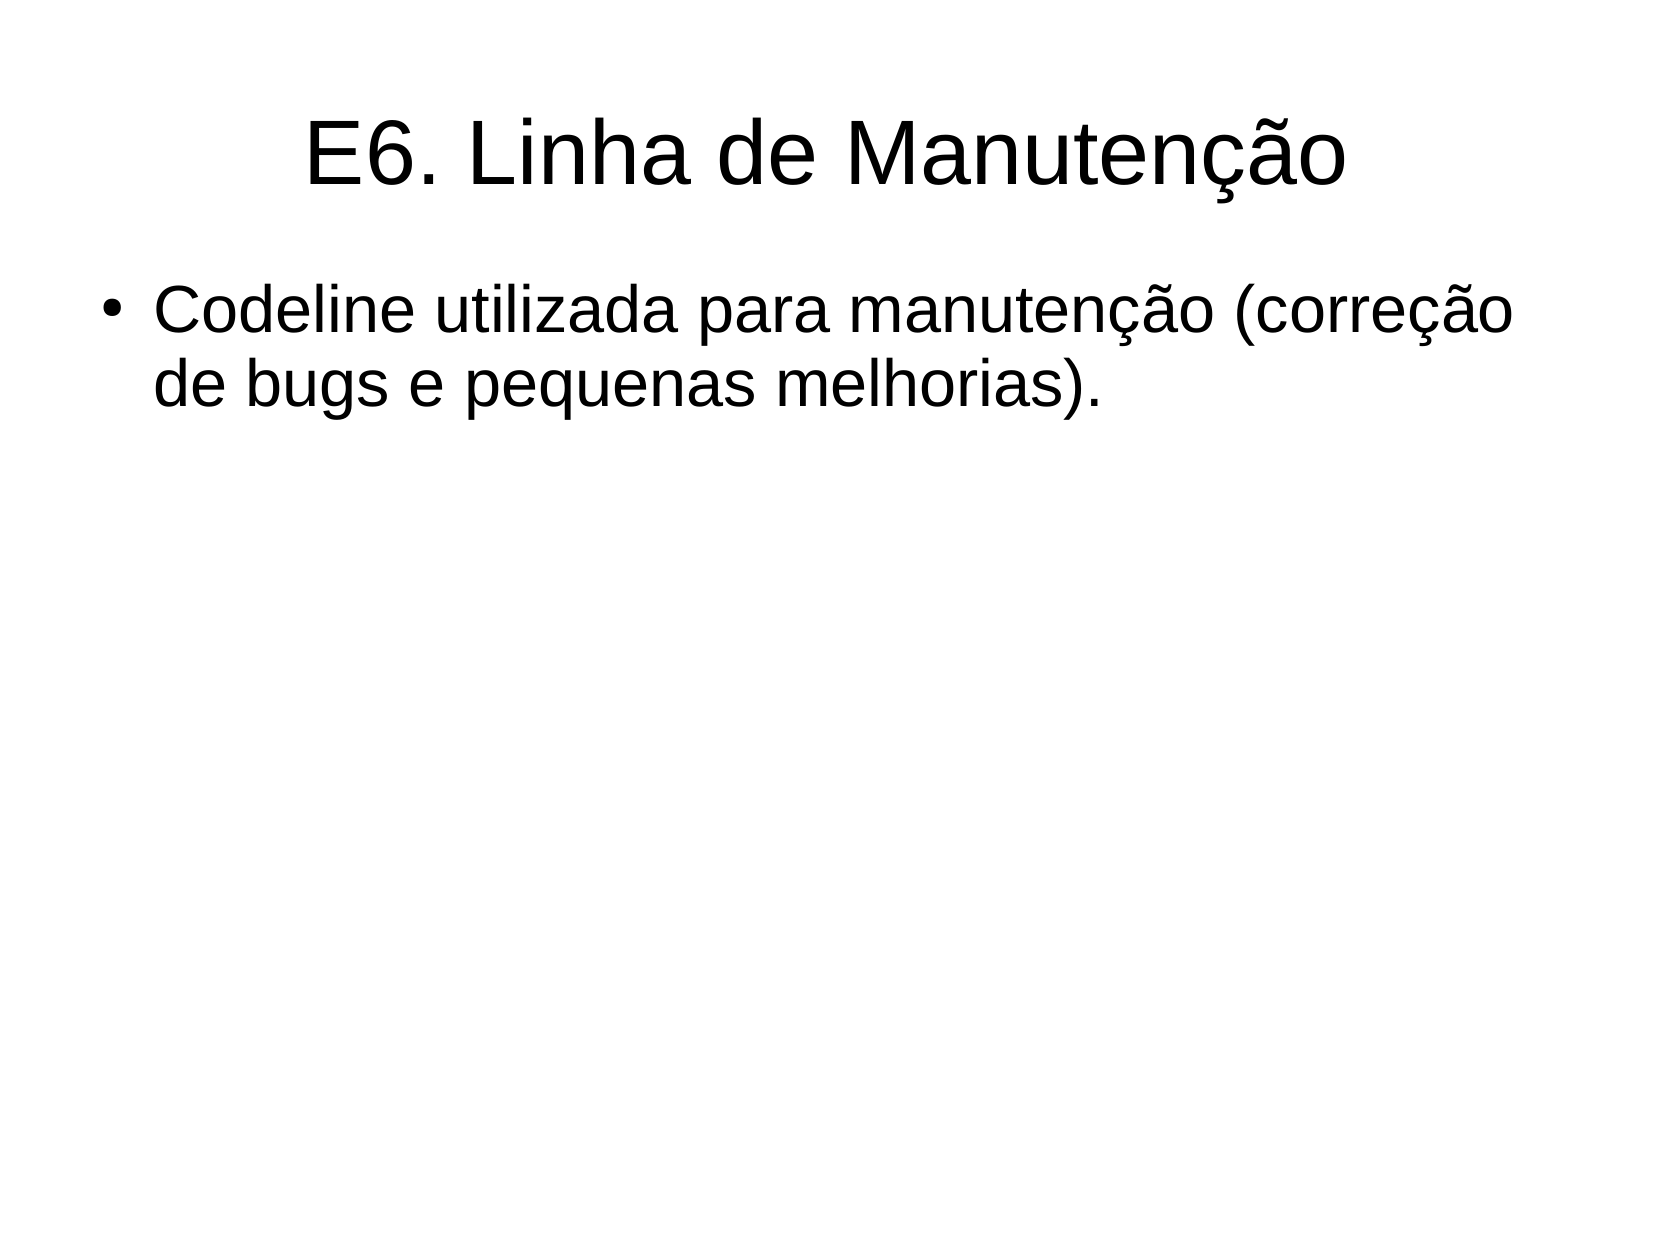

# E6. Linha de Manutenção
Codeline utilizada para manutenção (correção de bugs e pequenas melhorias).